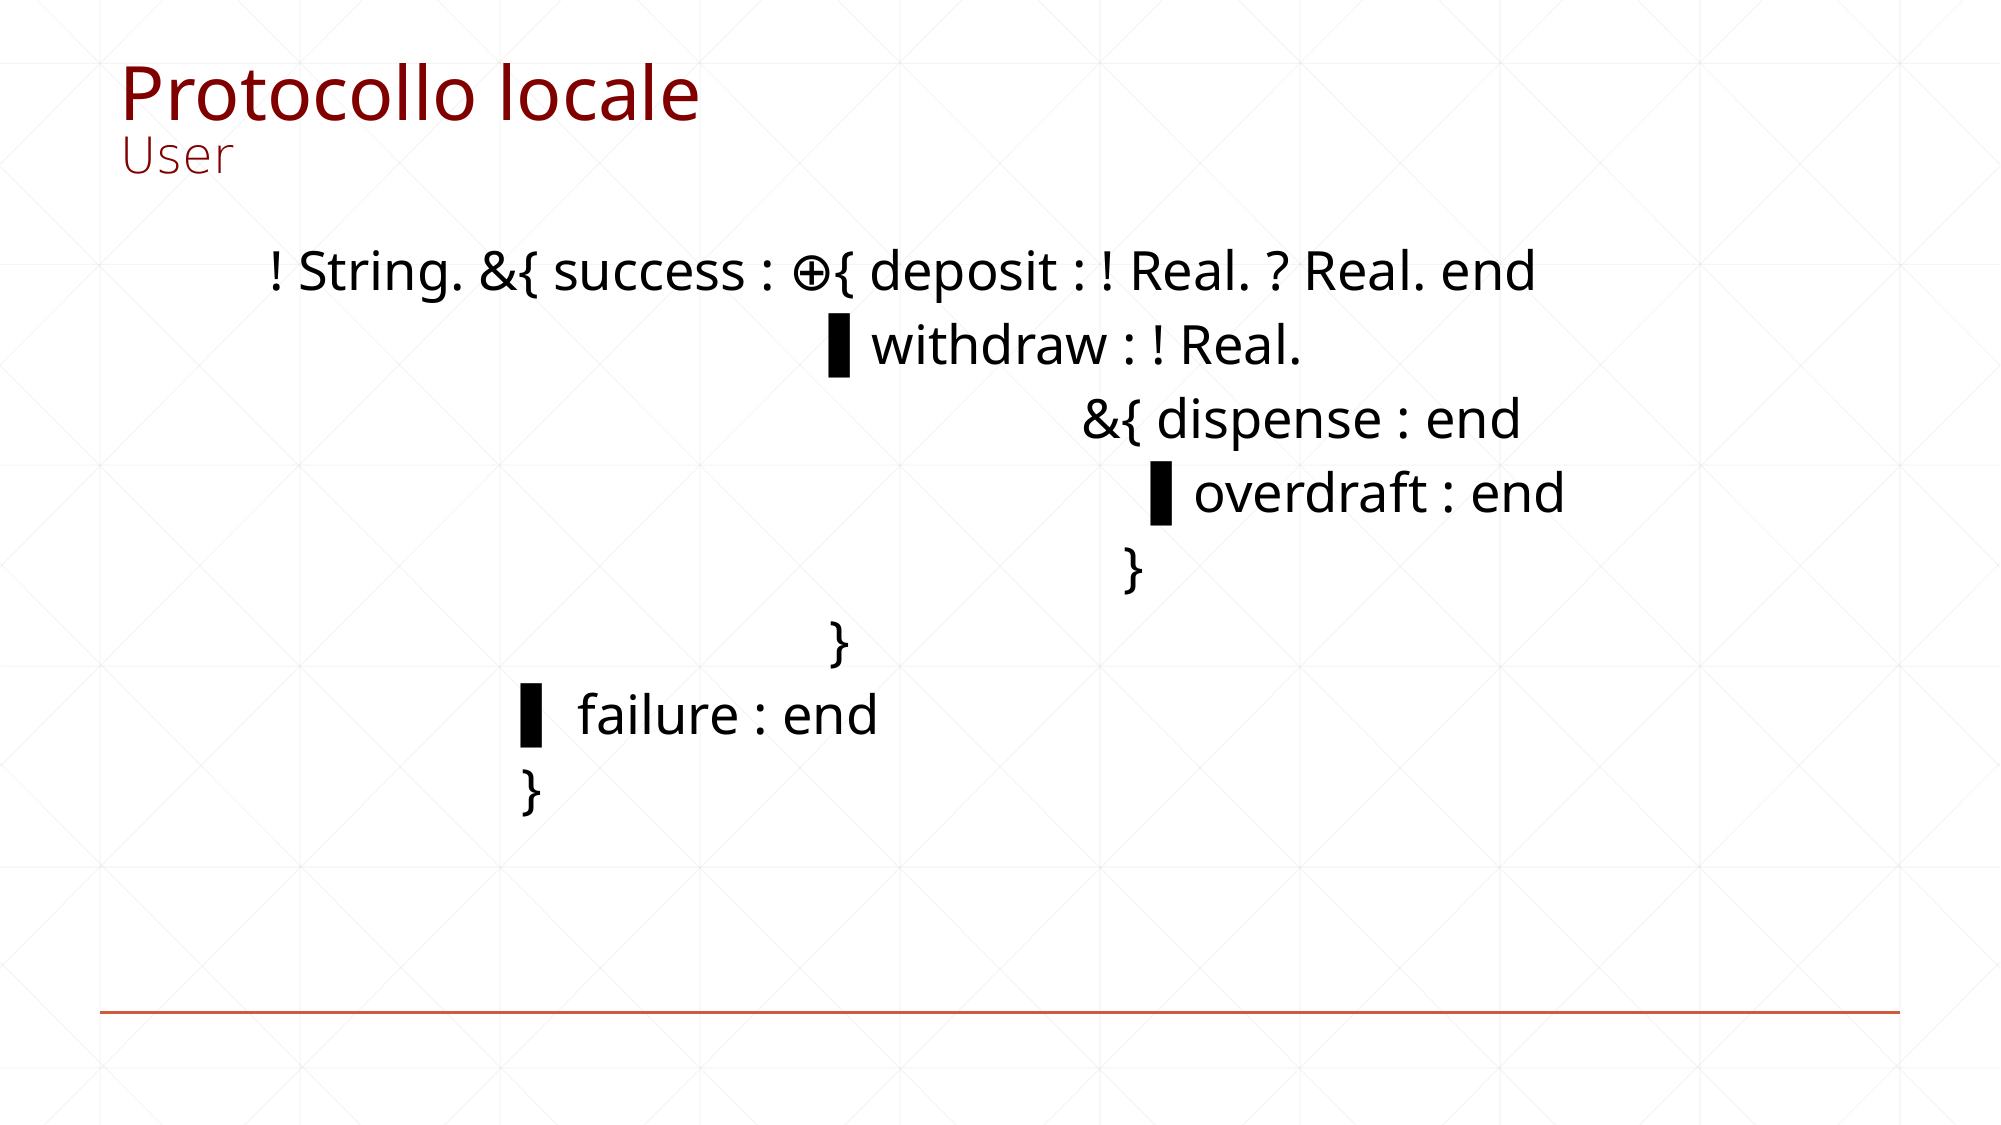

Protocollo locale
User
! String. &{ success : ⊕{ deposit : ! Real. ? Real. end
 ▌withdraw : ! Real.
 &{ dispense : end
 ▌overdraft : end
 }
 }
 ▌ failure : end
 }